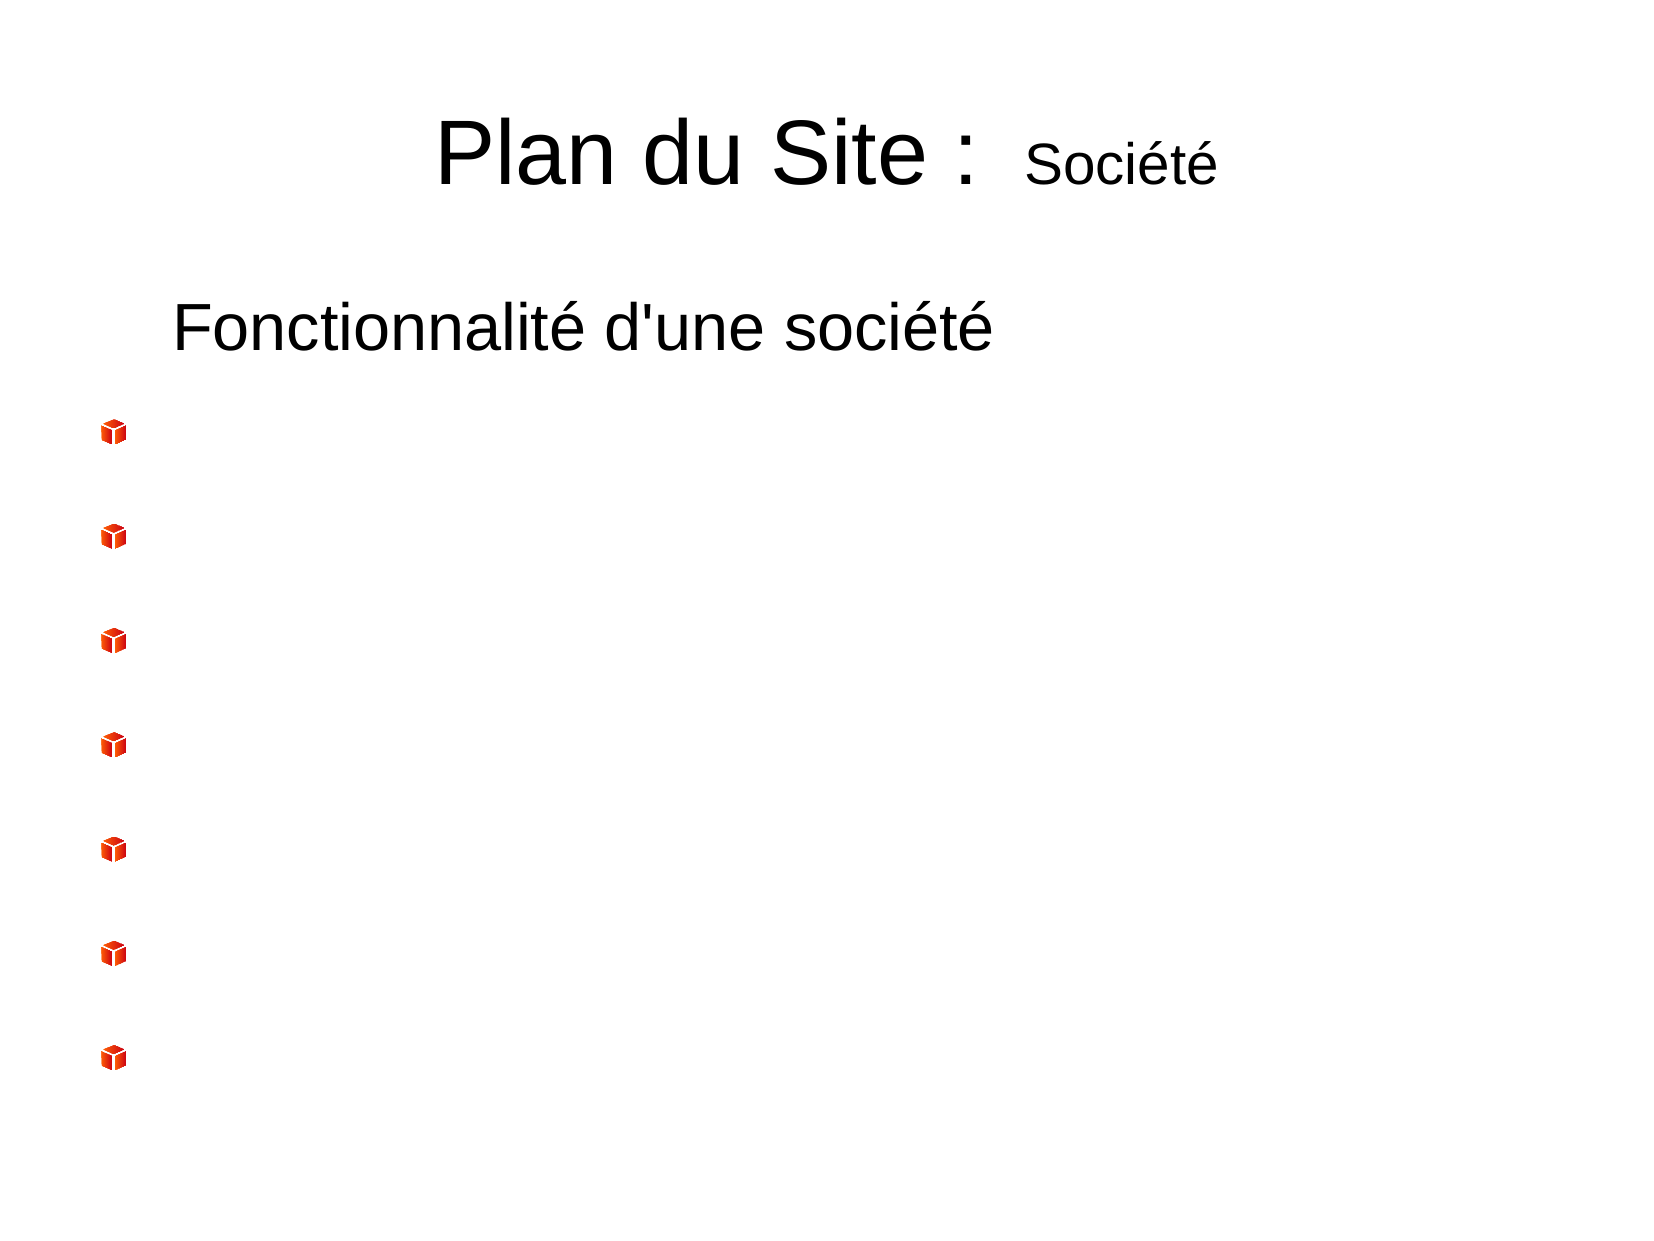

# Plan du Site : 	Société
 Fonctionnalité d'une société